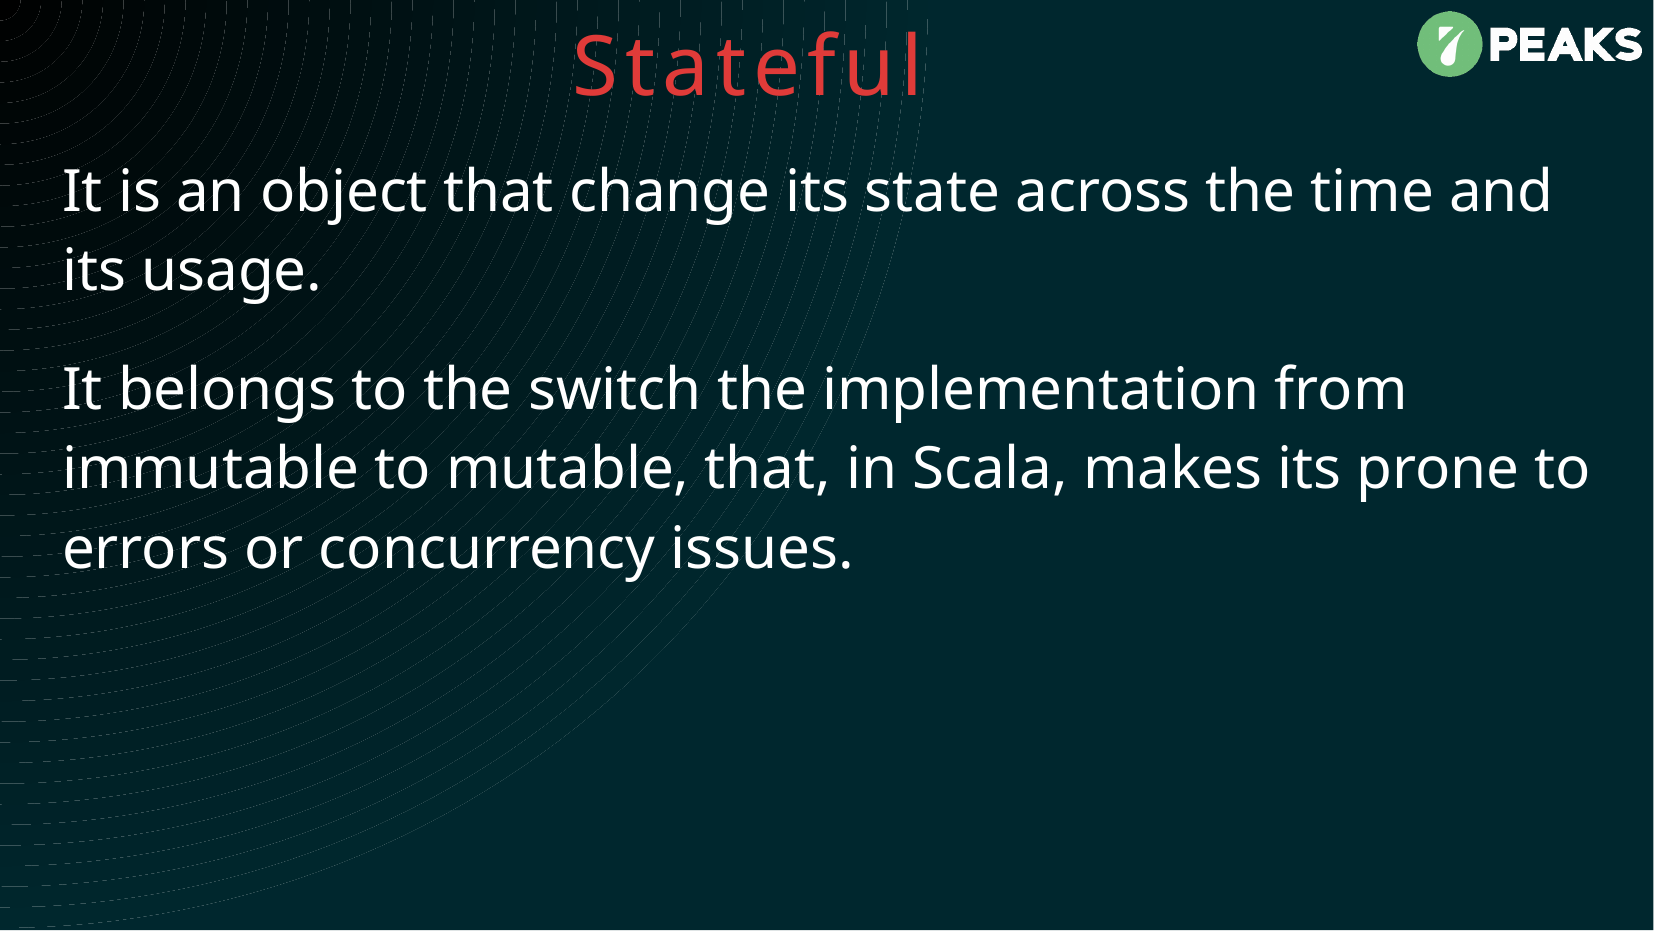

Stateful
It is an object that change its state across the time and its usage.
It belongs to the switch the implementation from immutable to mutable, that, in Scala, makes its prone to errors or concurrency issues.